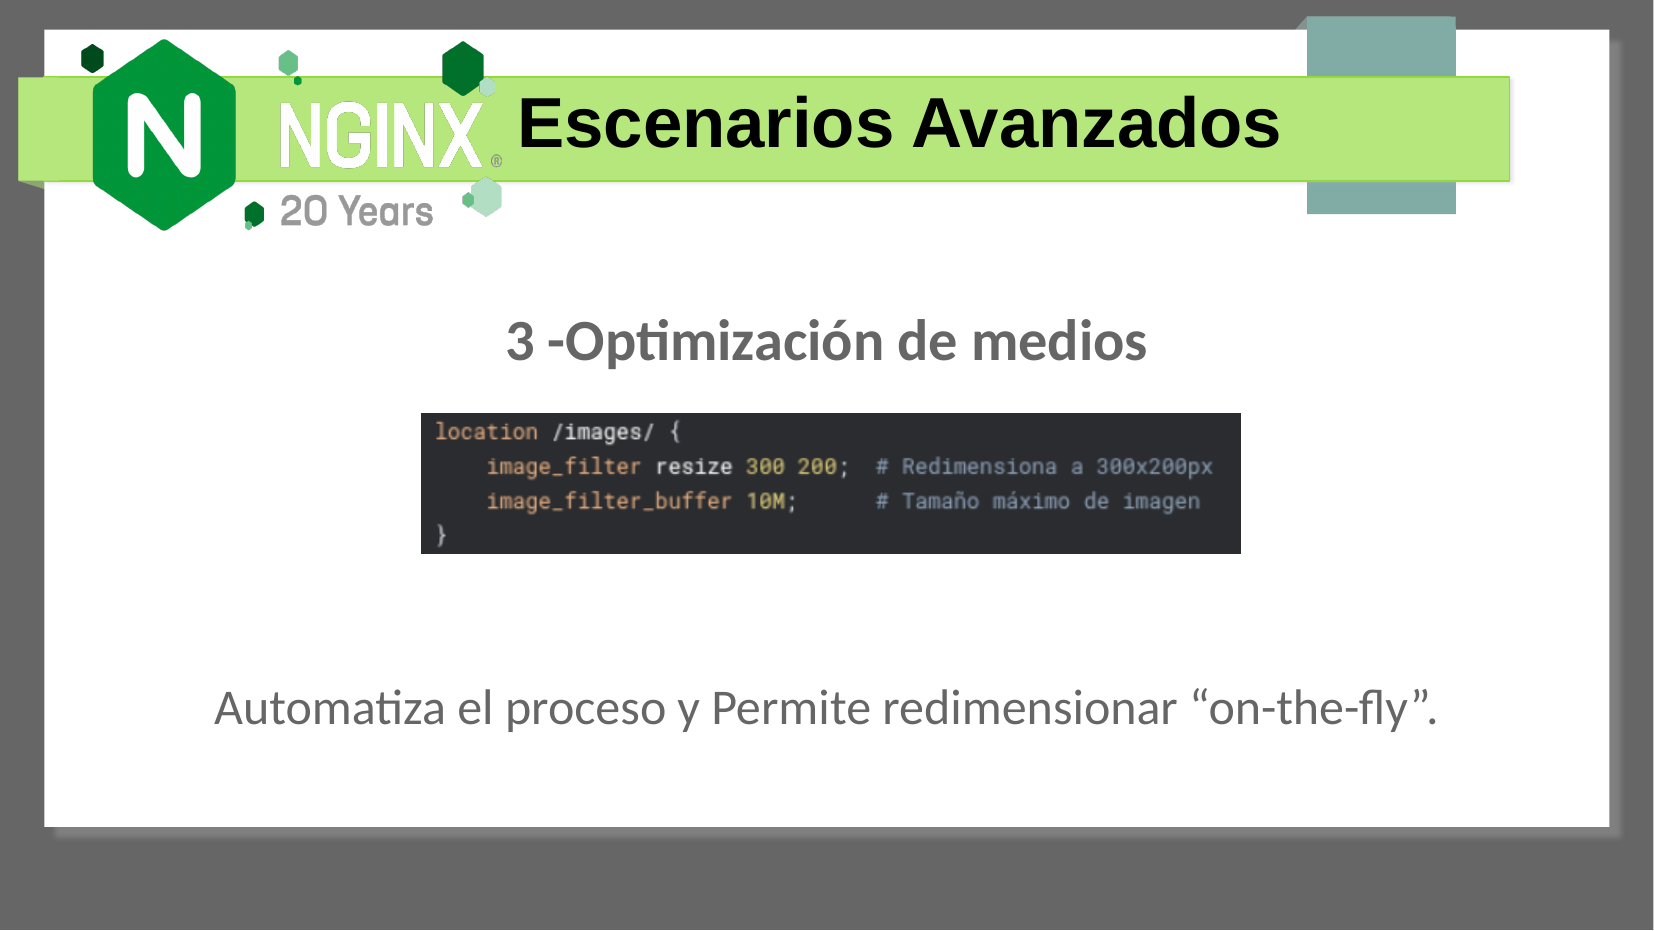

# Escenarios Avanzados
3 -Optimización de medios
Automatiza el proceso y Permite redimensionar “on-the-fly”.